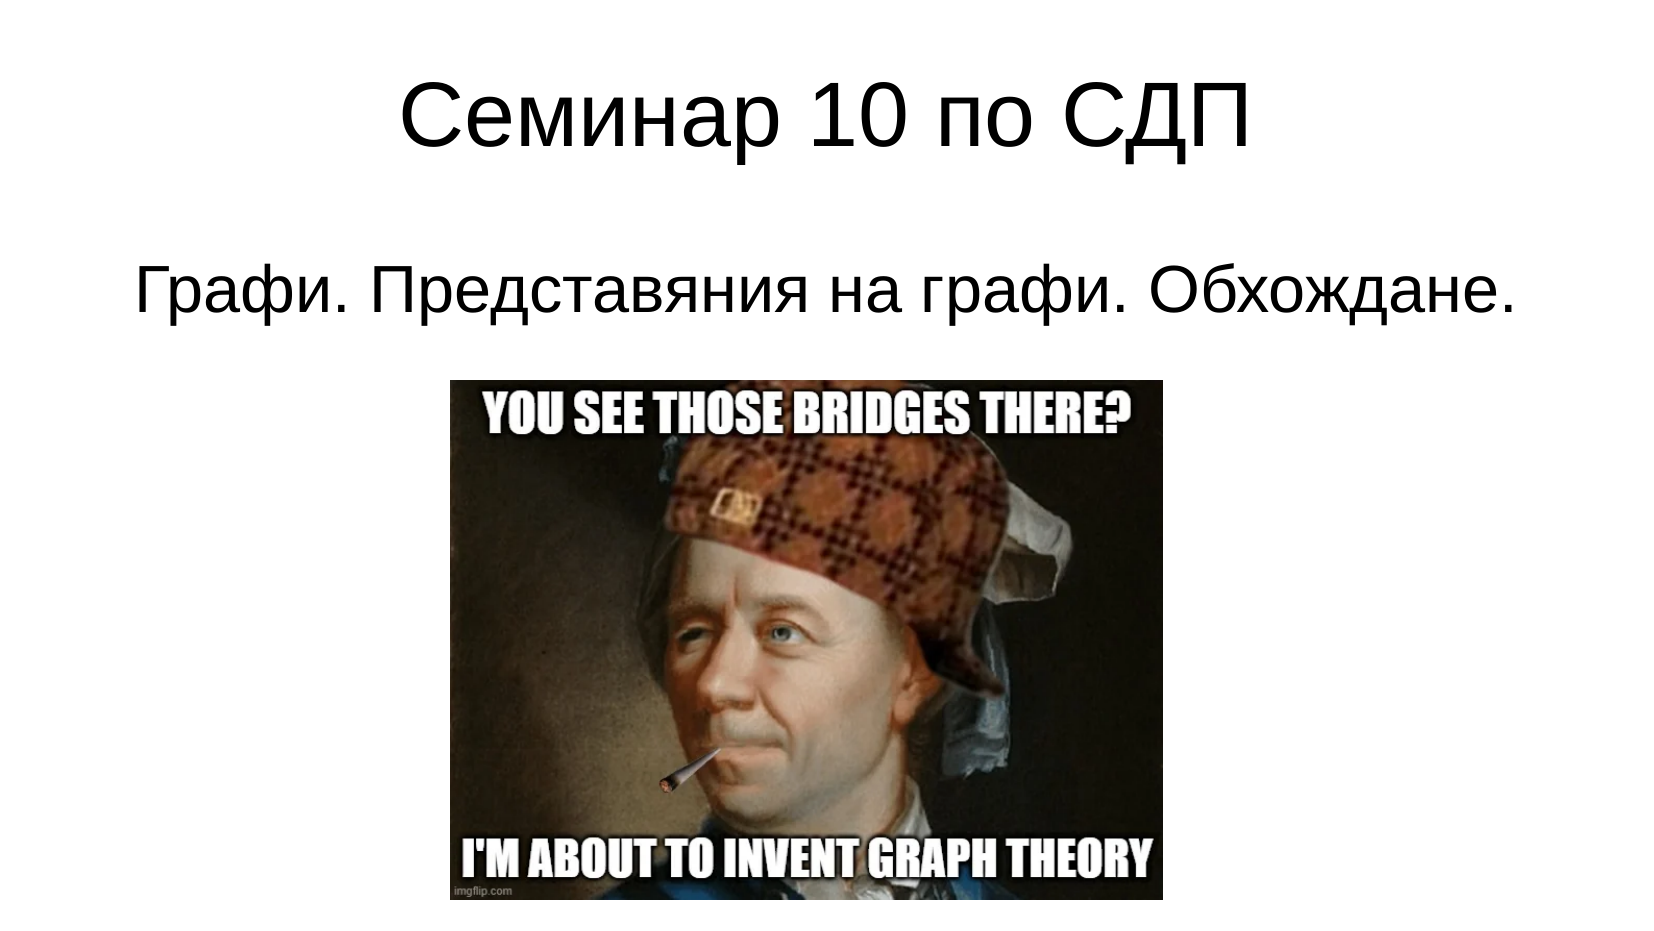

# Семинар 10 по СДП
Графи. Представяния на графи. Обхождане.